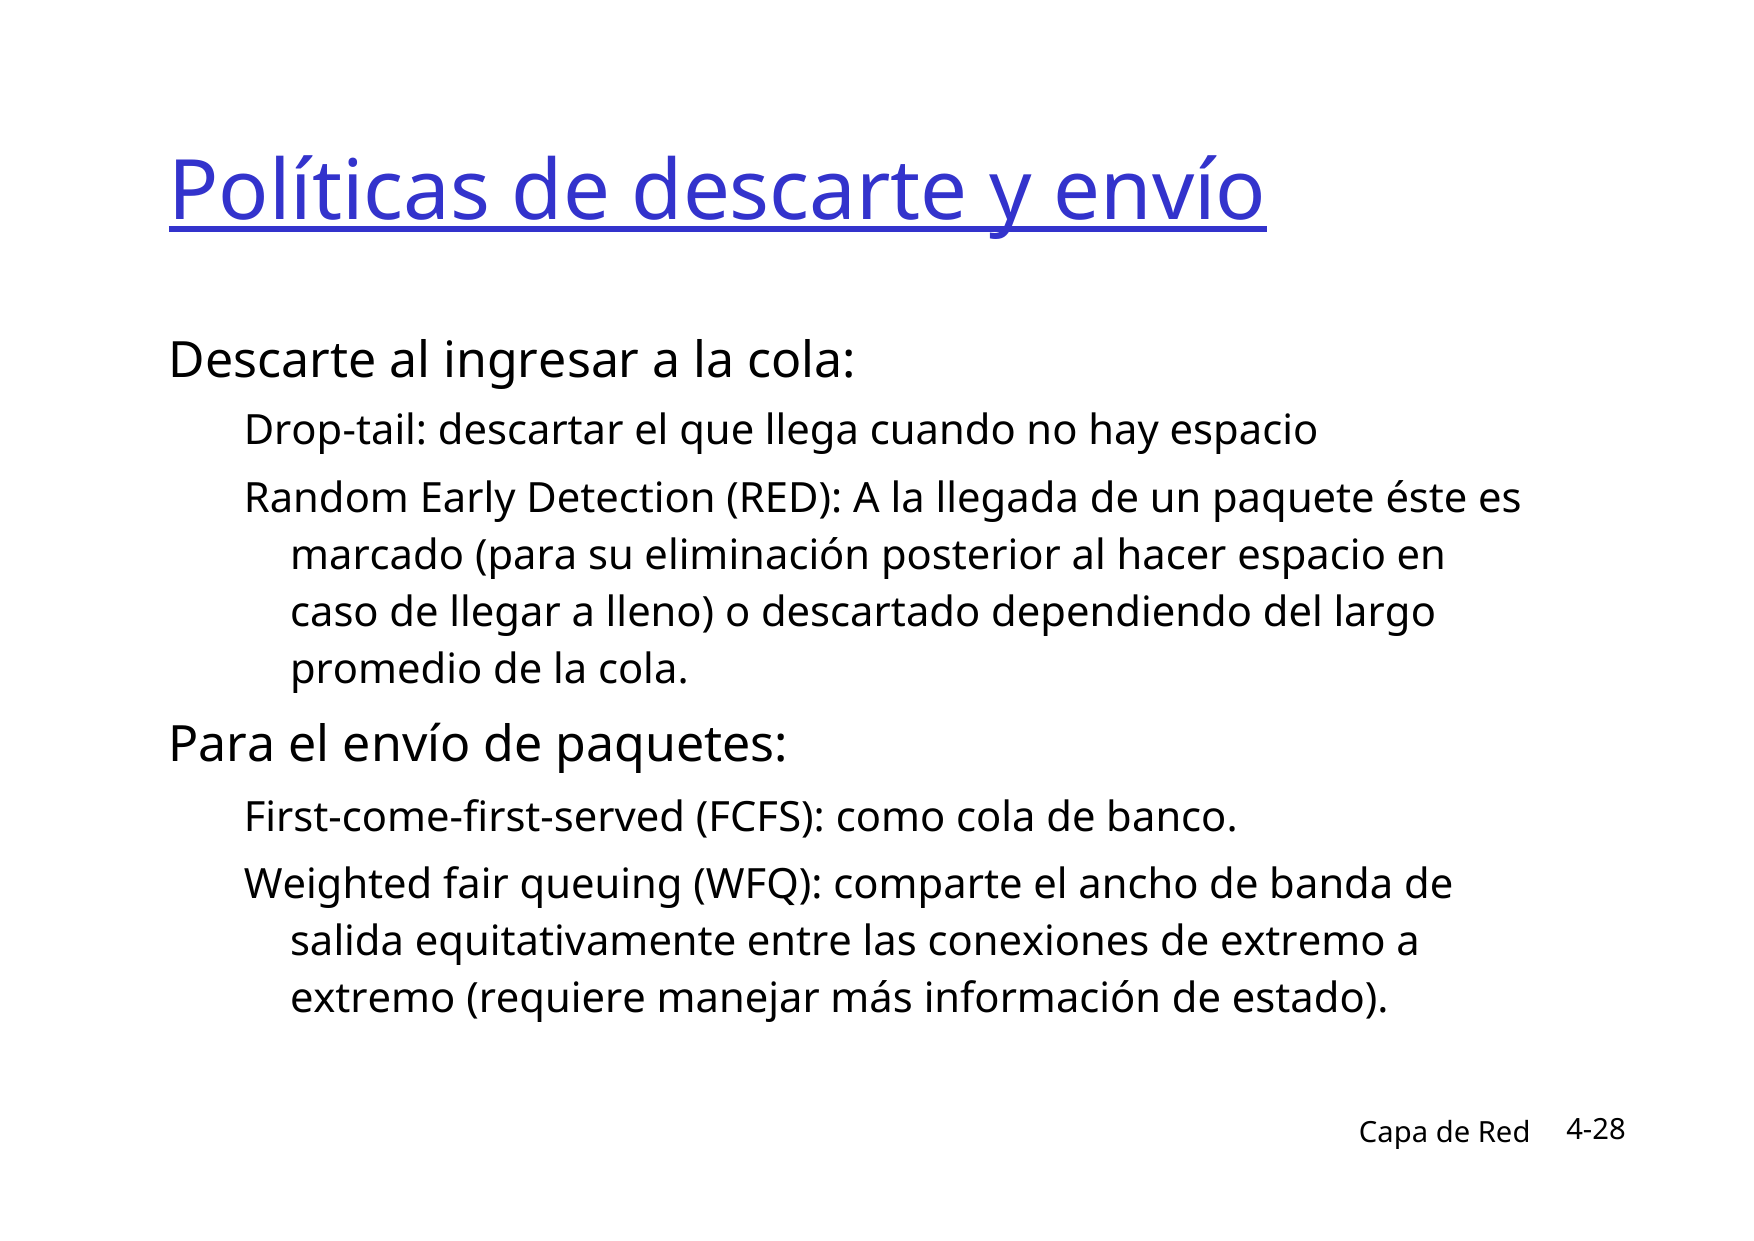

# Políticas de descarte y envío
Descarte al ingresar a la cola:
Drop-tail: descartar el que llega cuando no hay espacio
Random Early Detection (RED): A la llegada de un paquete éste es marcado (para su eliminación posterior al hacer espacio en caso de llegar a lleno) o descartado dependiendo del largo promedio de la cola.
Para el envío de paquetes:
First-come-first-served (FCFS): como cola de banco.
Weighted fair queuing (WFQ): comparte el ancho de banda de salida equitativamente entre las conexiones de extremo a extremo (requiere manejar más información de estado).